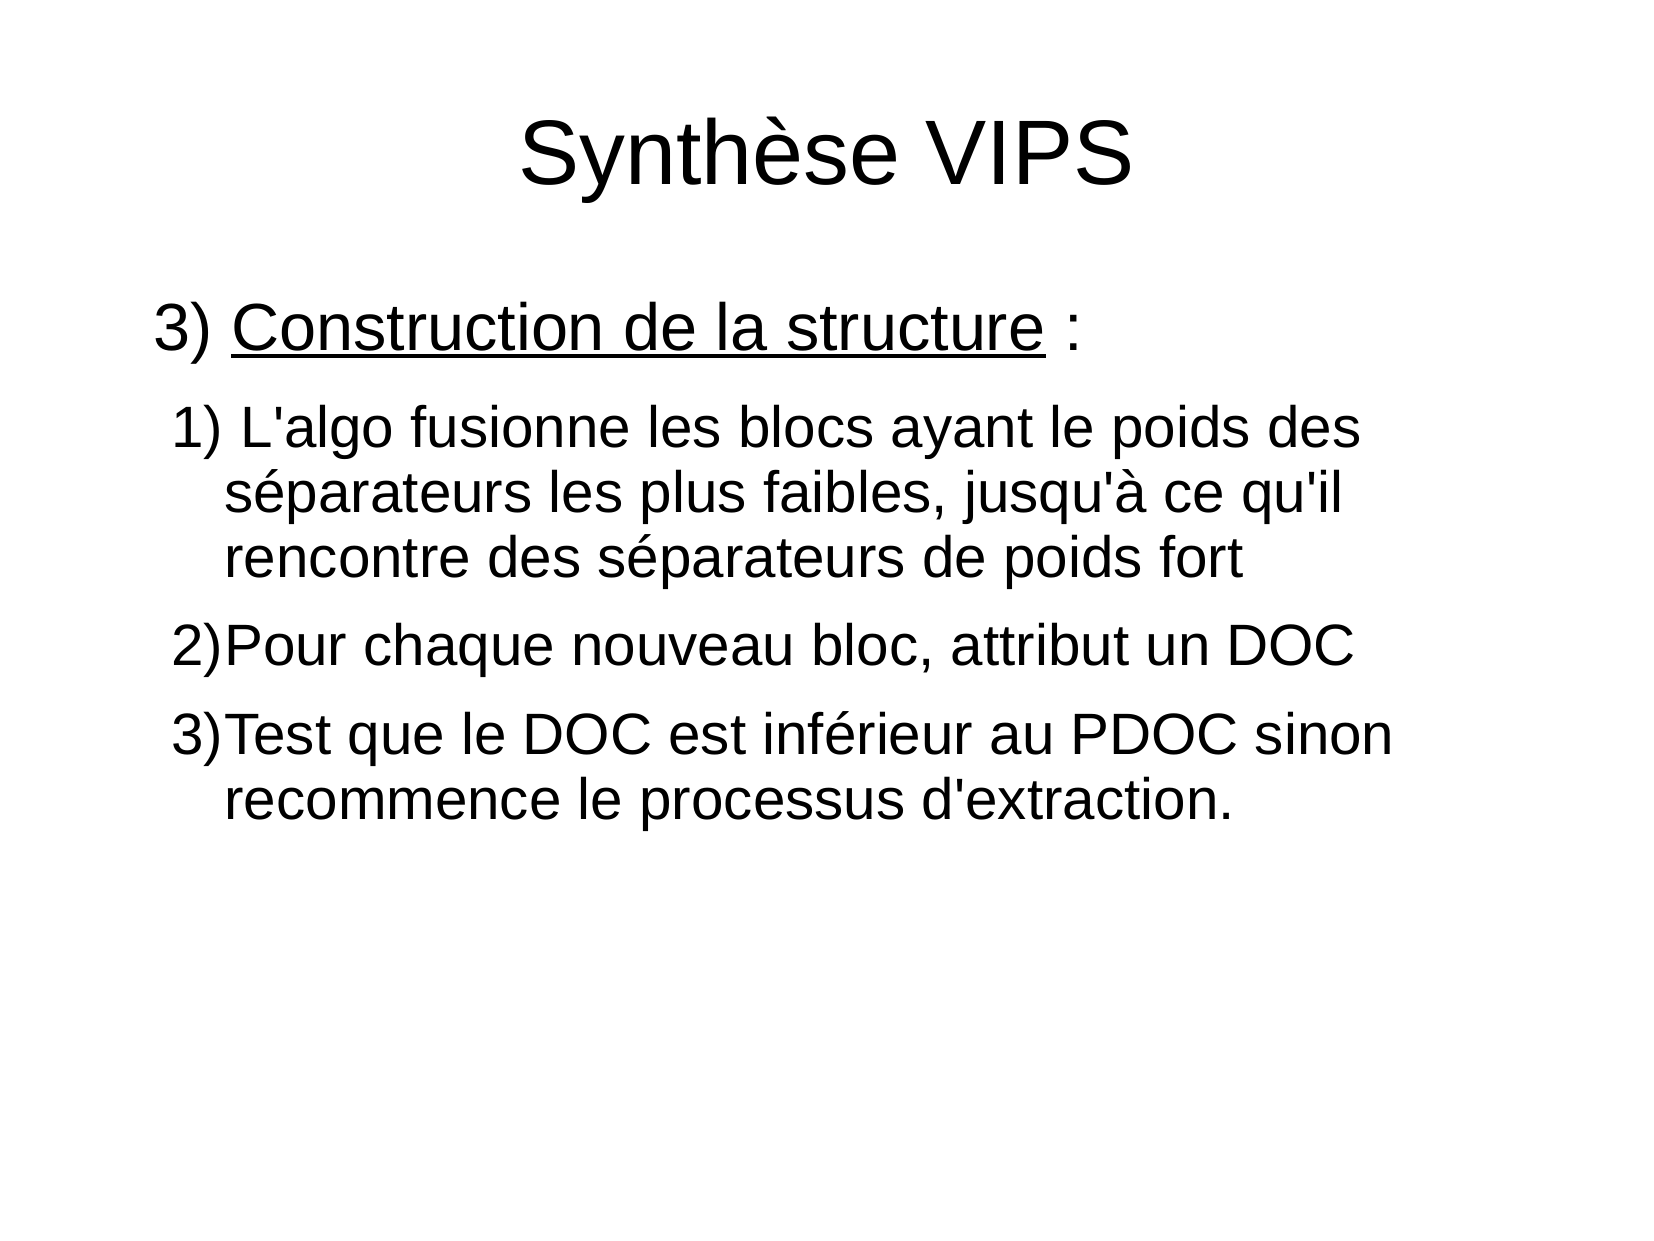

# Synthèse VIPS
3) Construction de la structure :
 L'algo fusionne les blocs ayant le poids des séparateurs les plus faibles, jusqu'à ce qu'il rencontre des séparateurs de poids fort
Pour chaque nouveau bloc, attribut un DOC
Test que le DOC est inférieur au PDOC sinon recommence le processus d'extraction.